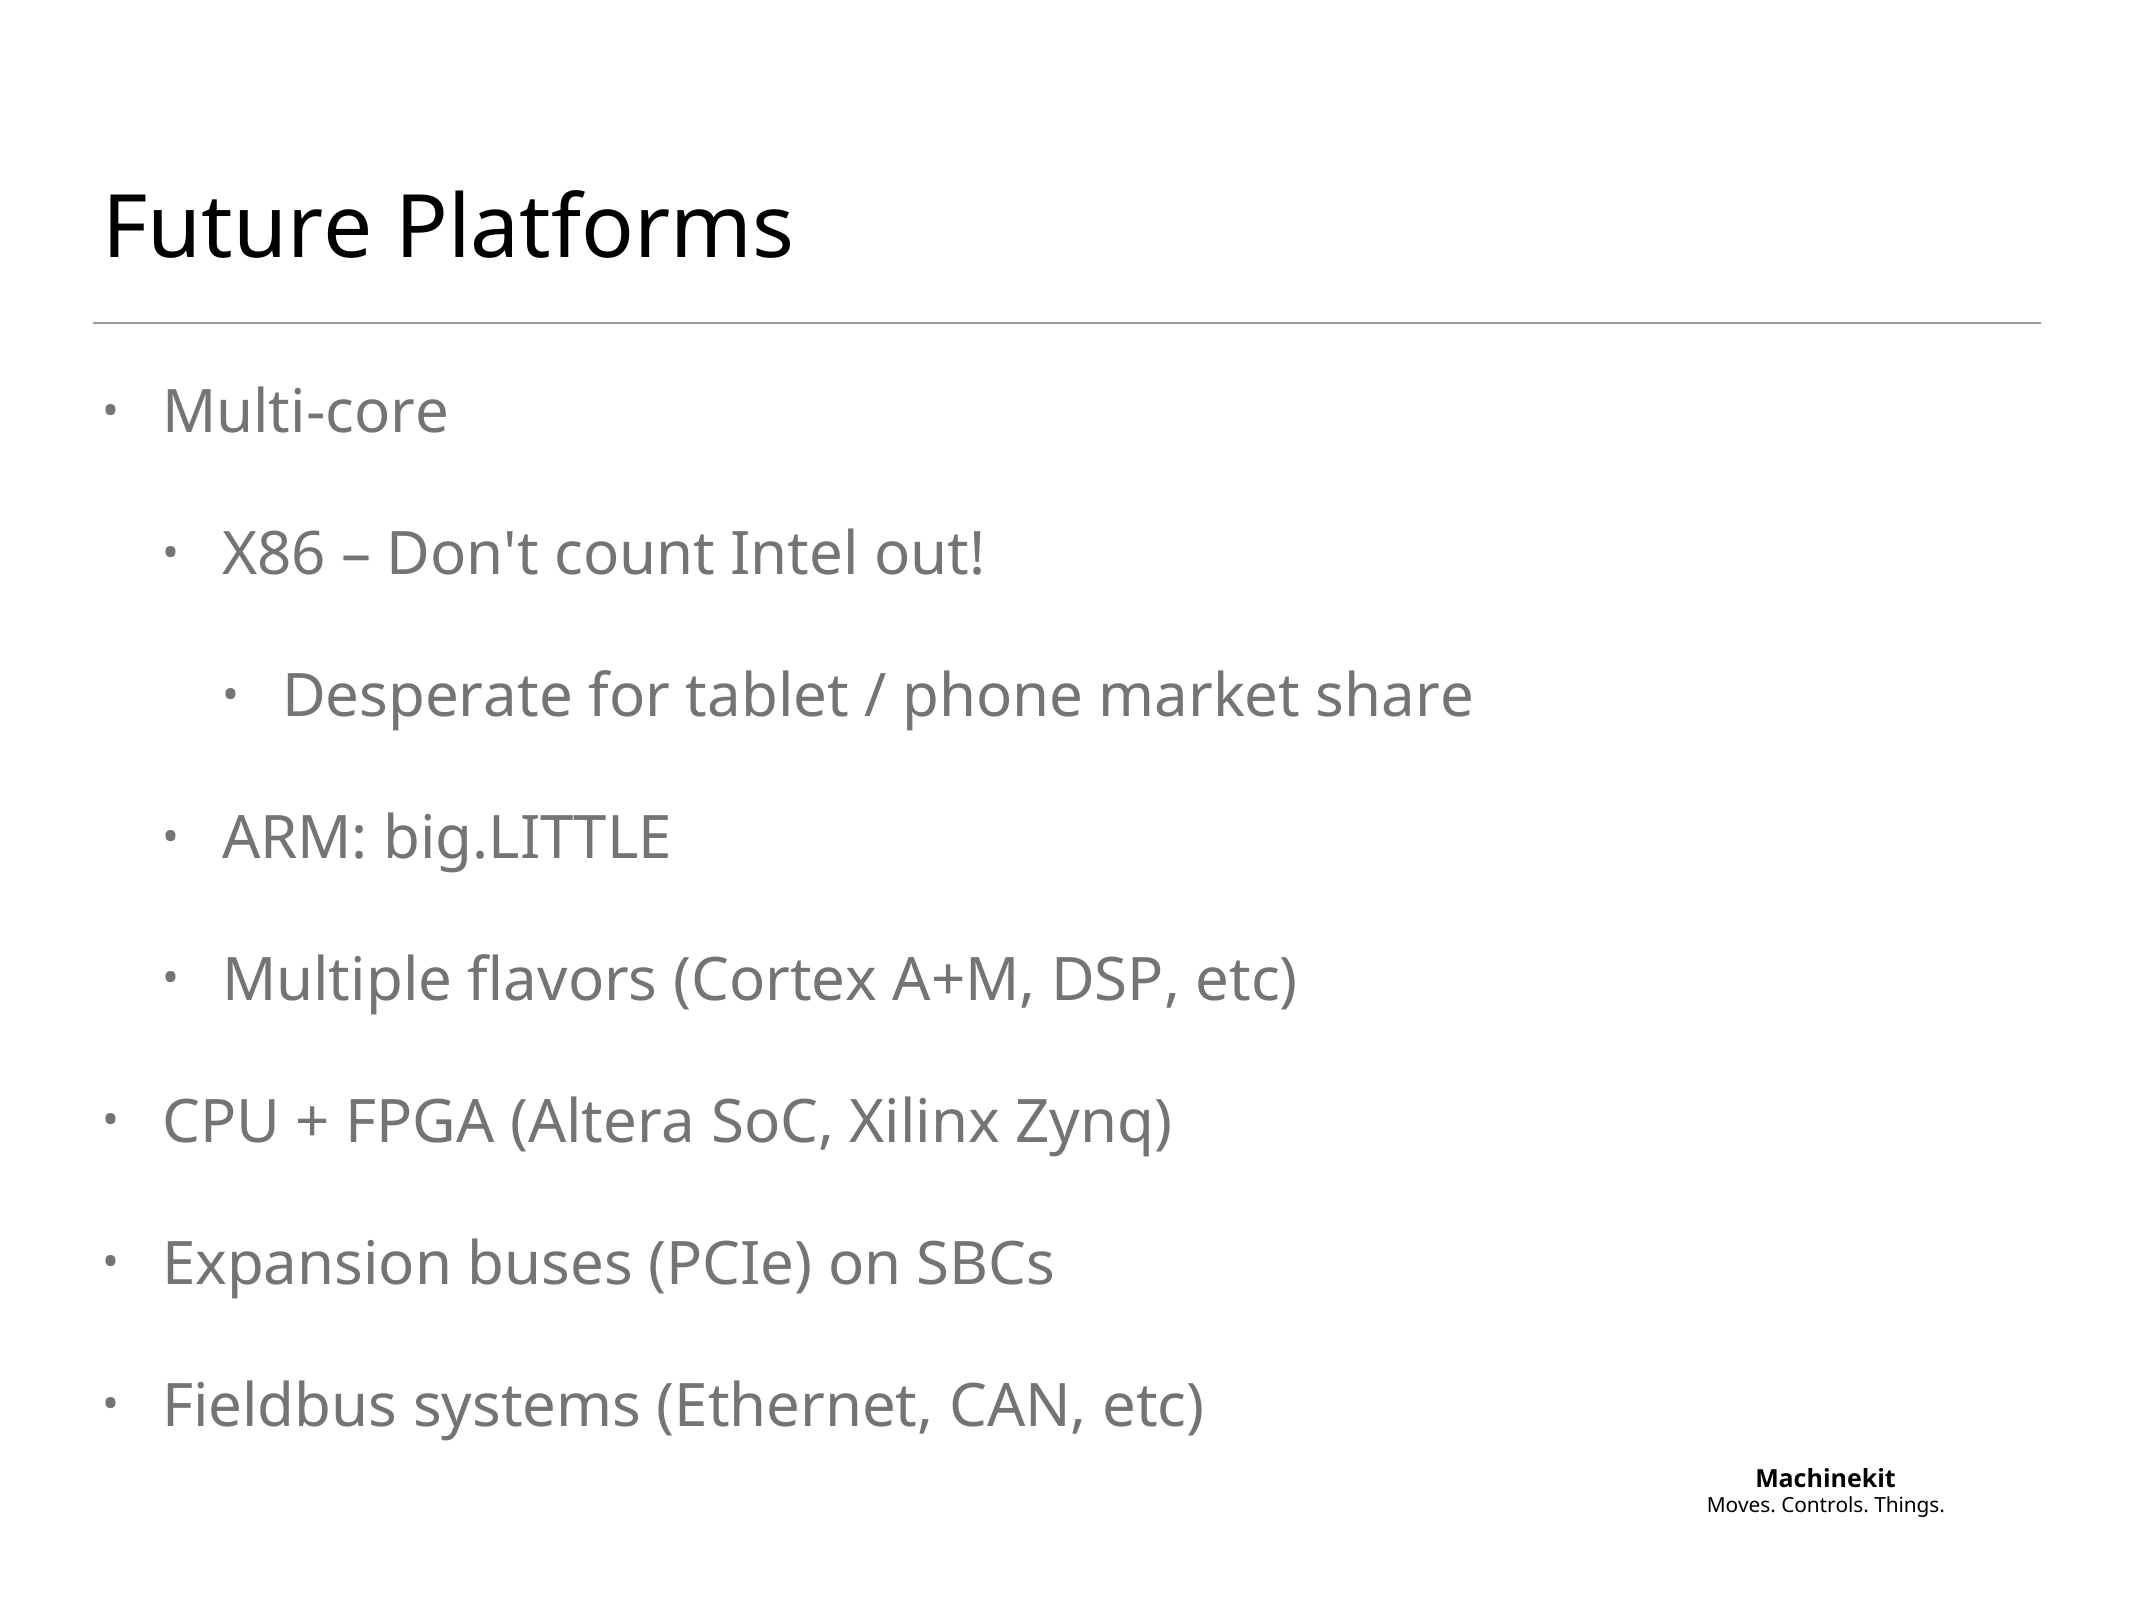

# Future Platforms
Multi-core
X86 – Don't count Intel out!
Desperate for tablet / phone market share
ARM: big.LITTLE
Multiple flavors (Cortex A+M, DSP, etc)
CPU + FPGA (Altera SoC, Xilinx Zynq)
Expansion buses (PCIe) on SBCs
Fieldbus systems (Ethernet, CAN, etc)